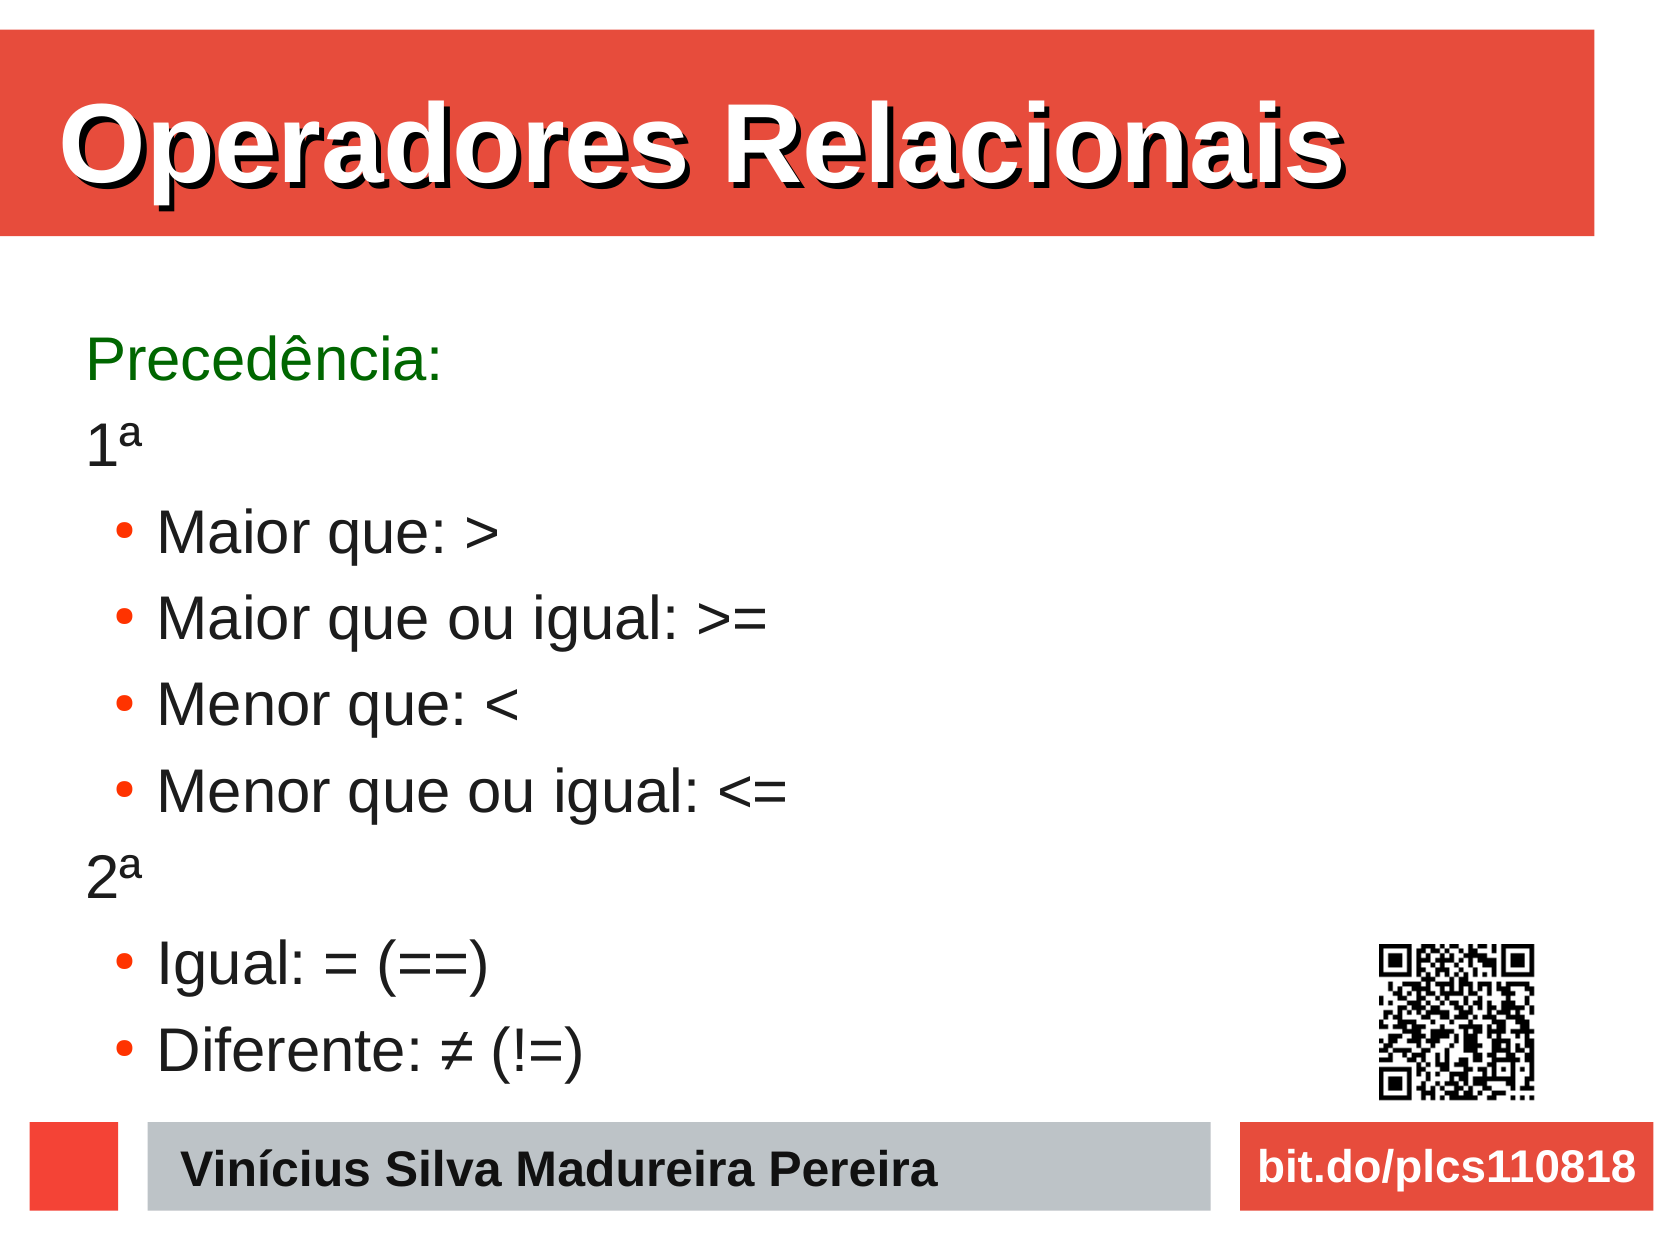

# Operadores Relacionais
Precedência:
1ª
 Maior que: >
 Maior que ou igual: >=
 Menor que: <
 Menor que ou igual: <=
2ª
 Igual: = (==)
 Diferente: ≠ (!=)
Vinícius Silva Madureira Pereira
bit.do/plcs110818